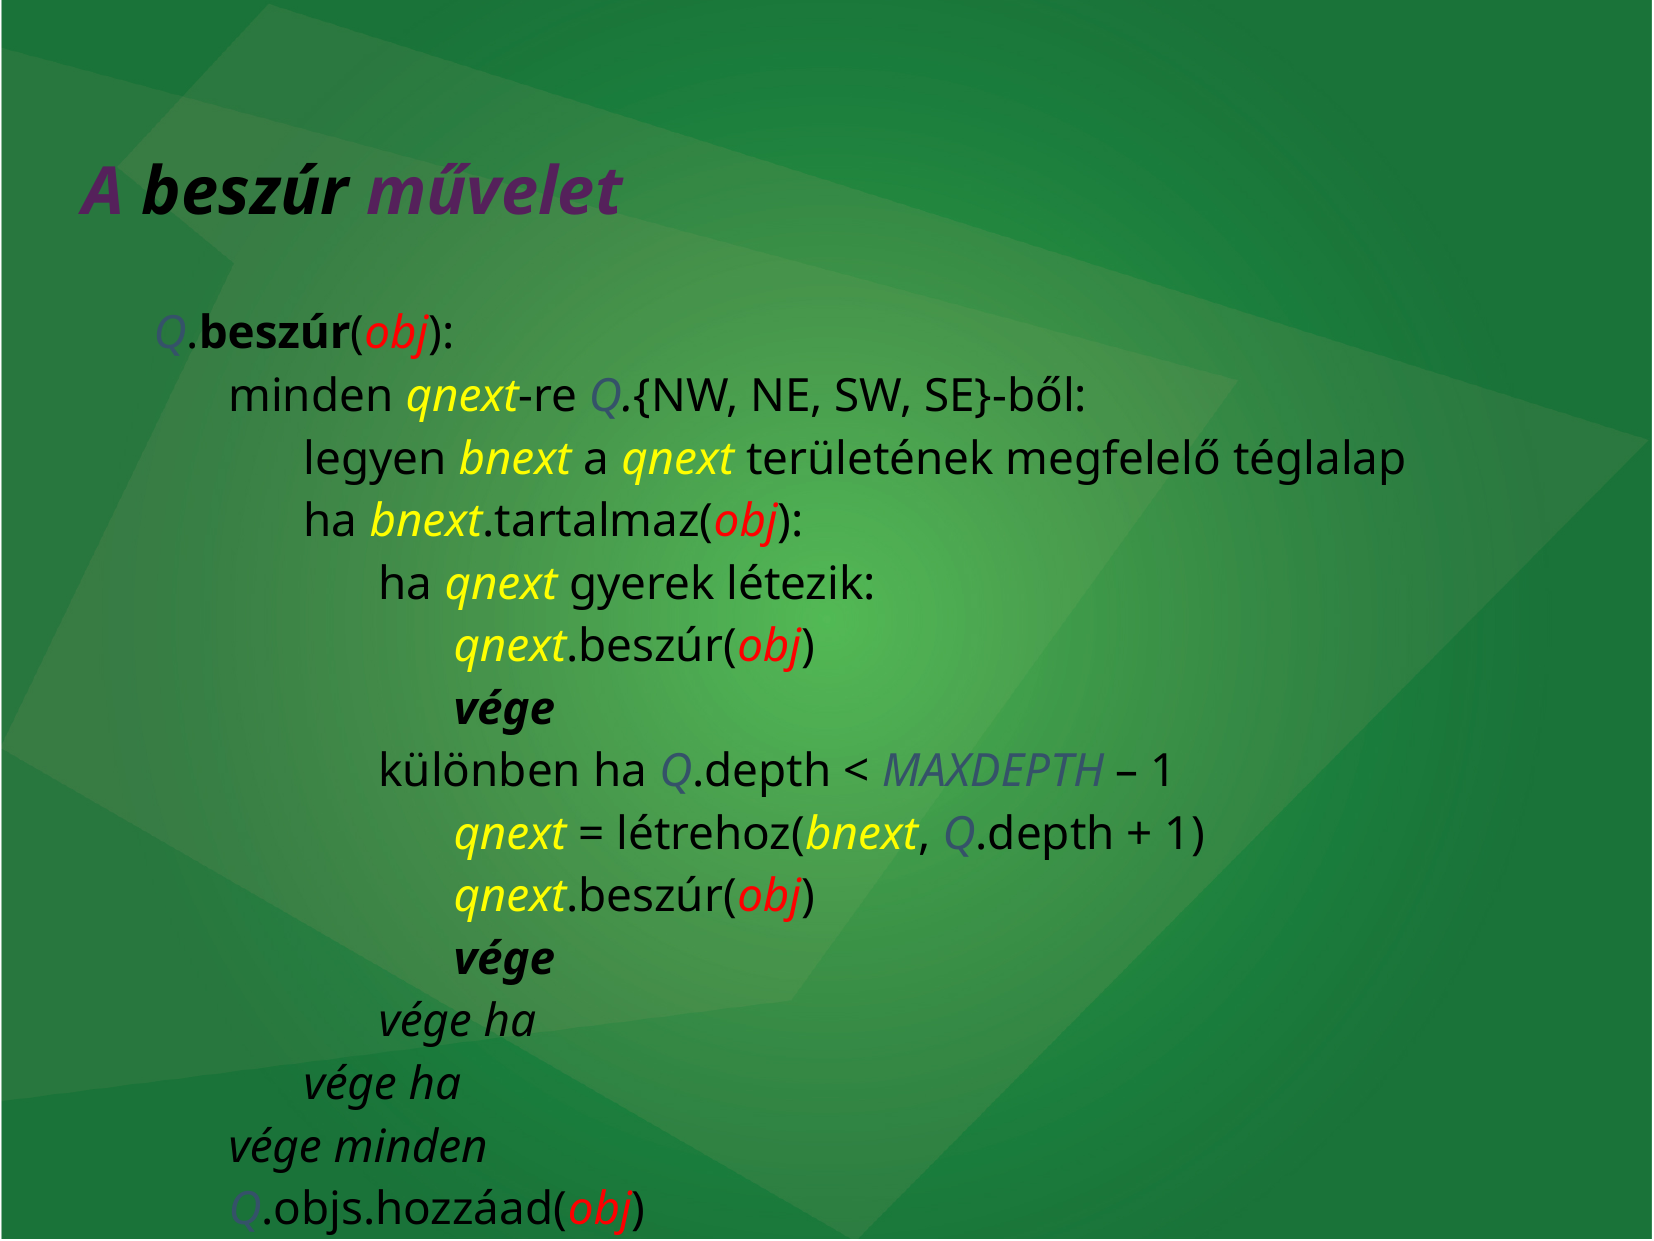

# A beszúr művelet
Q.beszúr(obj):
	minden qnext-re Q.{NW, NE, SW, SE}-ből:
		legyen bnext a qnext területének megfelelő téglalap
		ha bnext.tartalmaz(obj):
			ha qnext gyerek létezik:
				qnext.beszúr(obj)
				vége
			különben ha Q.depth < MAXDEPTH – 1
				qnext = létrehoz(bnext, Q.depth + 1)
				qnext.beszúr(obj)
				vége
			vége ha
		vége ha
	vége minden
	Q.objs.hozzáad(obj)
vége